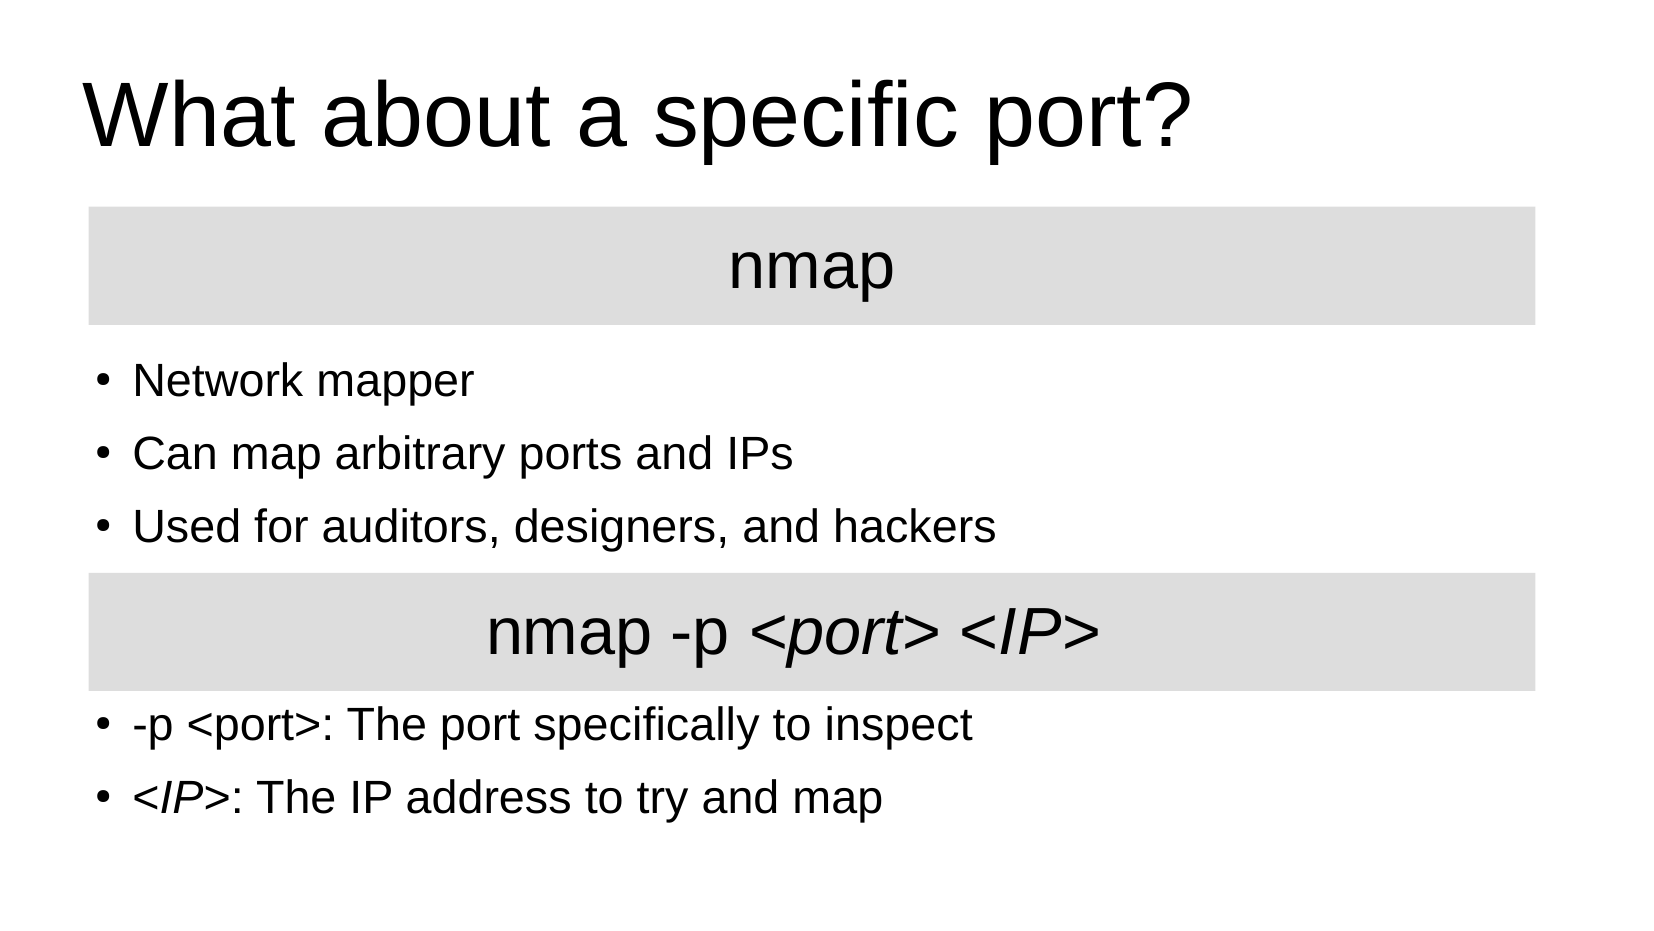

# What about a specific port?
nmap
Network mapper
Can map arbitrary ports and IPs
Used for auditors, designers, and hackers
-p <port>: The port specifically to inspect
<IP>: The IP address to try and map
nmap -p <port> <IP>